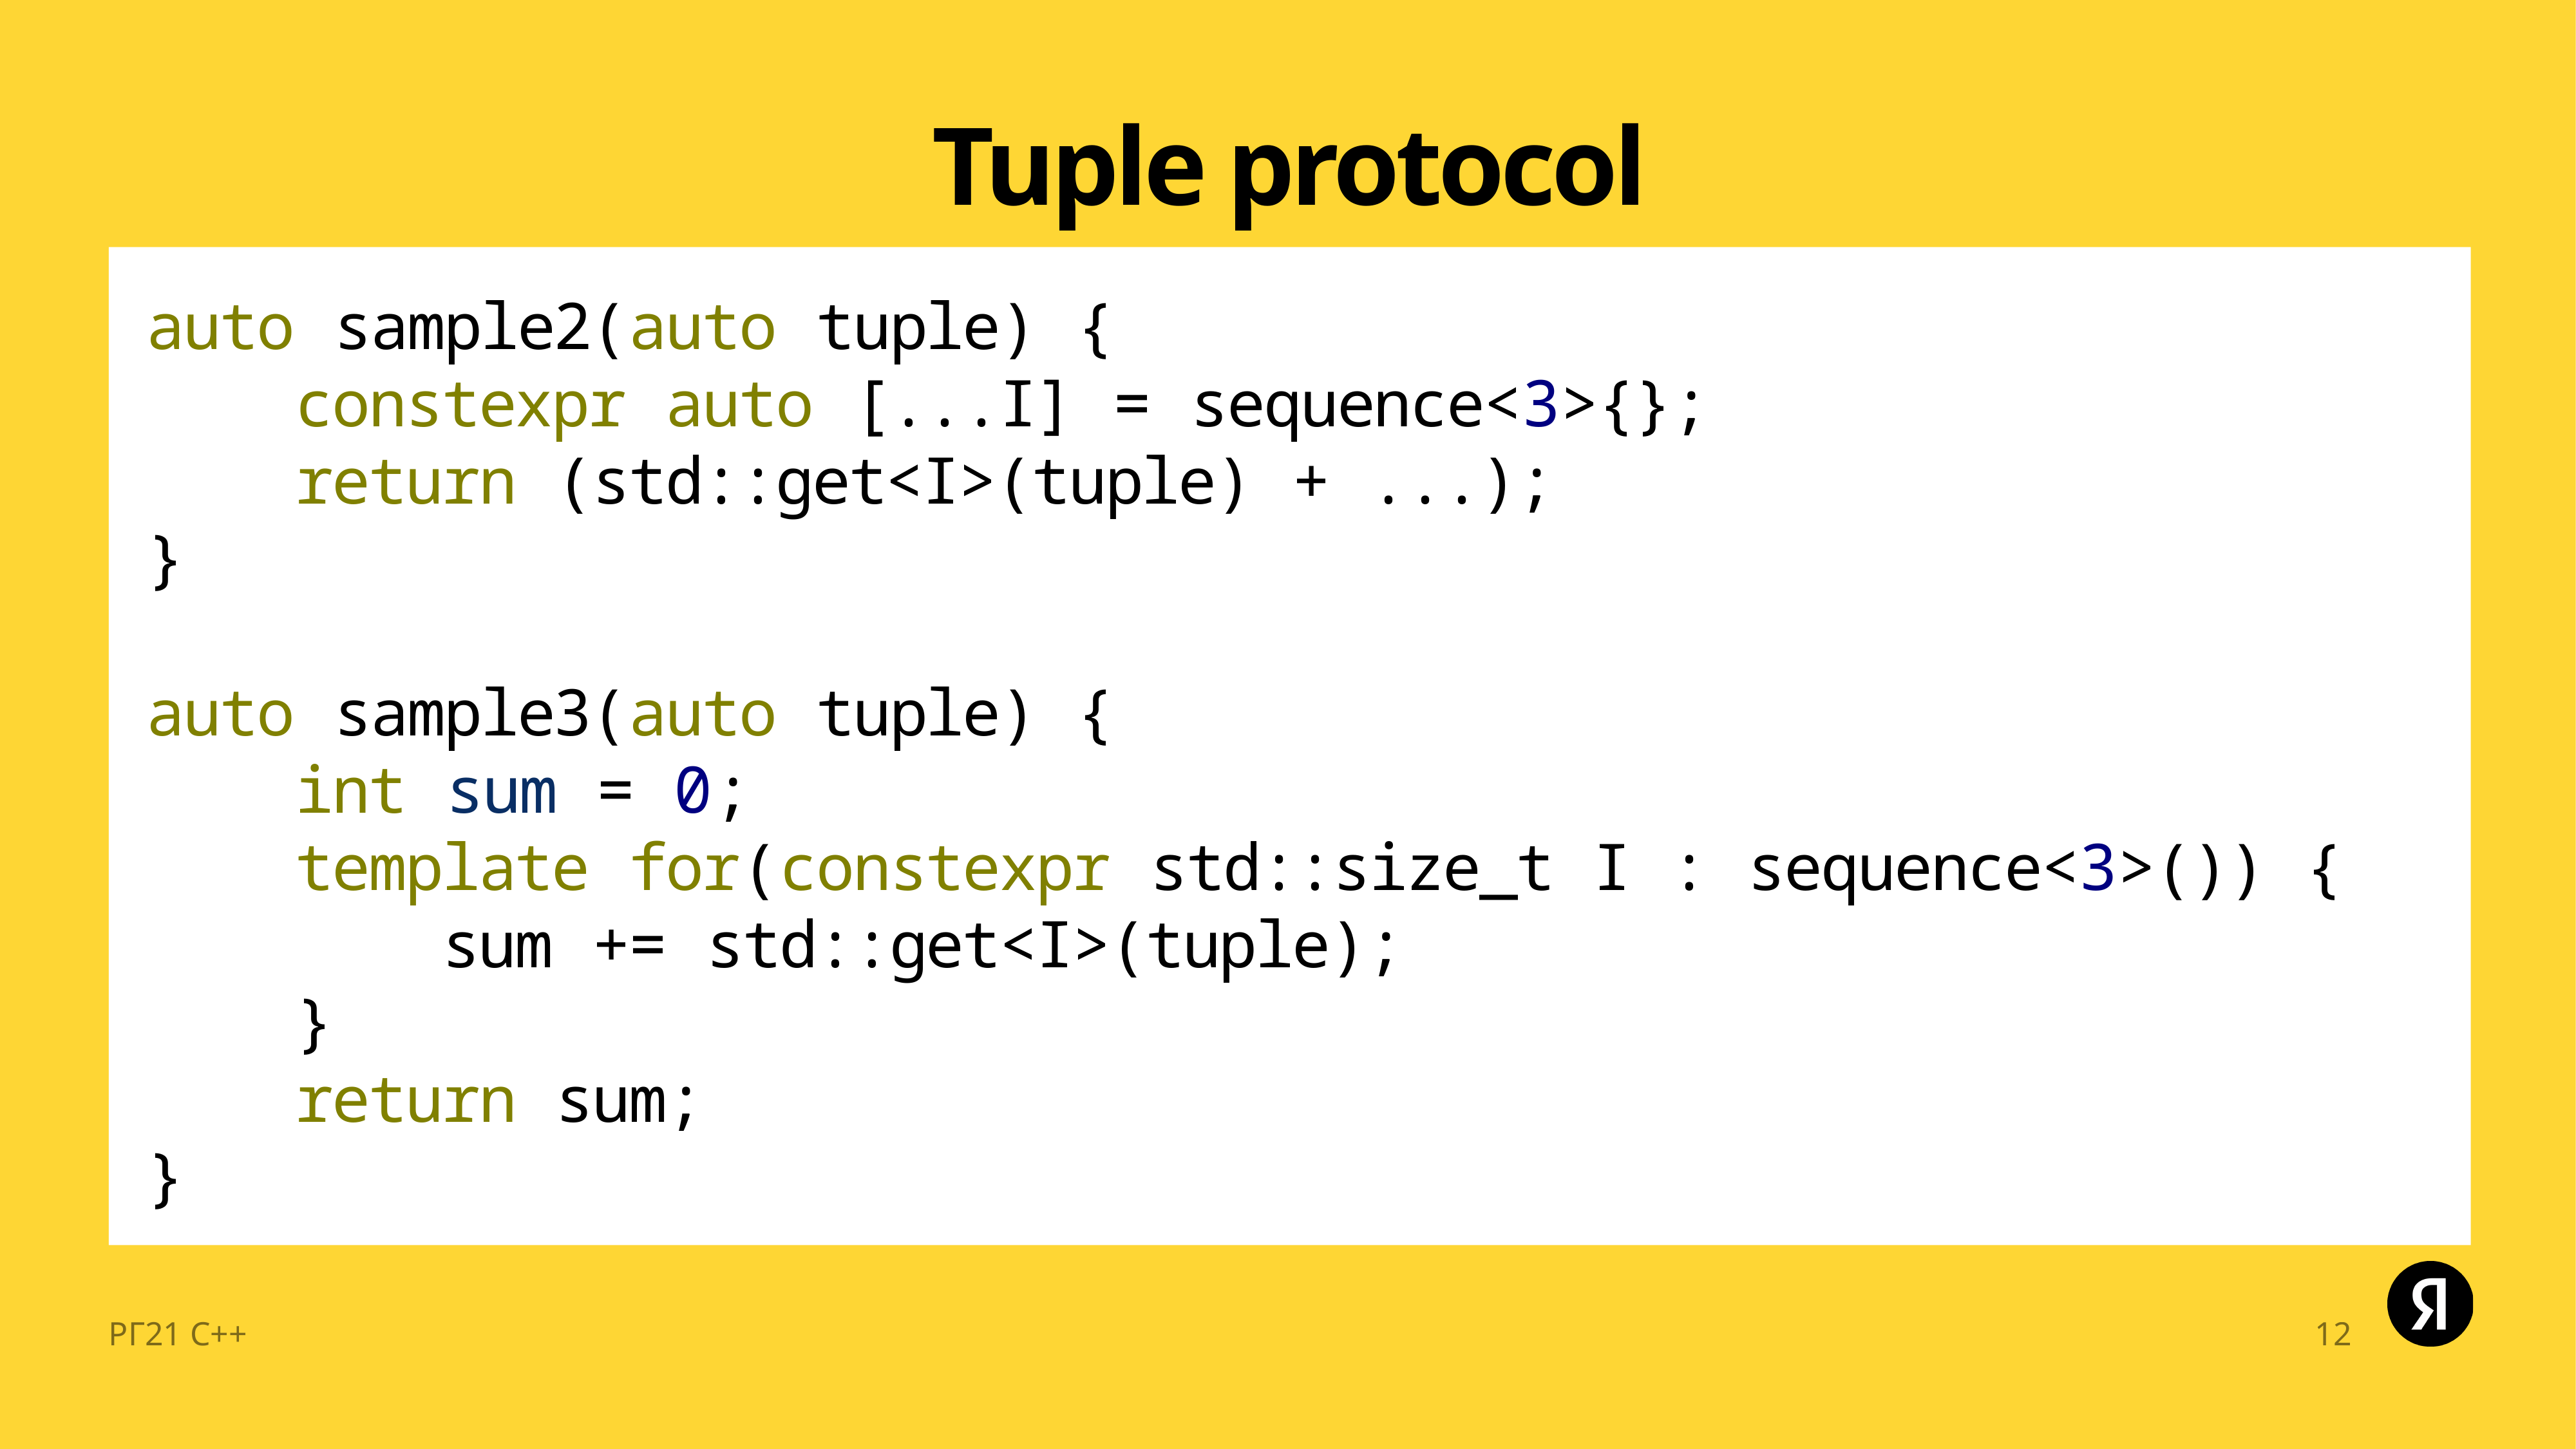

Tuple protocol
# auto sample2(auto tuple) {
 constexpr auto [...I] = sequence<3>{};
 return (std::get<I>(tuple) + ...);
}
auto sample3(auto tuple) {
 int sum = 0;
 template for(constexpr std::size_t I : sequence<3>()) {
 sum += std::get<I>(tuple);
 }
 return sum;
}
РГ21 C++
12